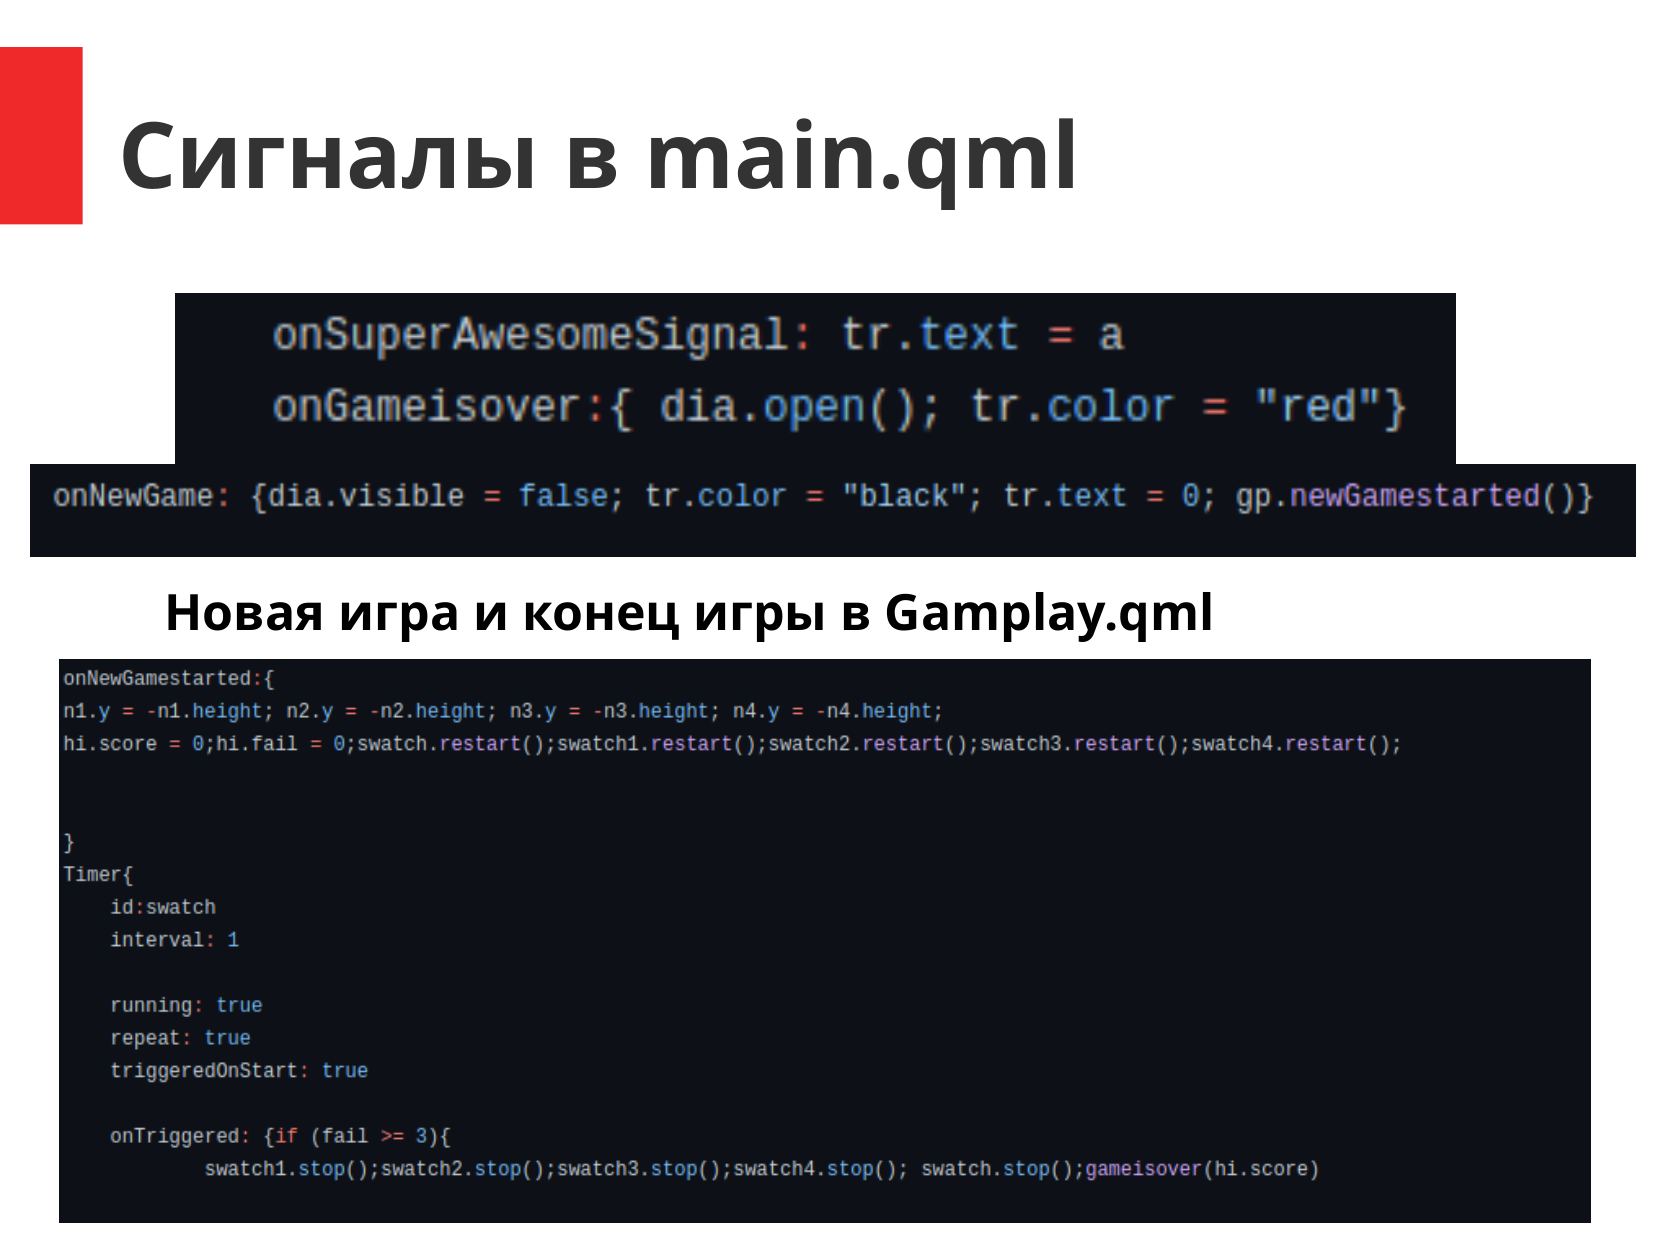

# Сигналы в main.qml
Новая игра и конец игры в Gamplay.qml
8